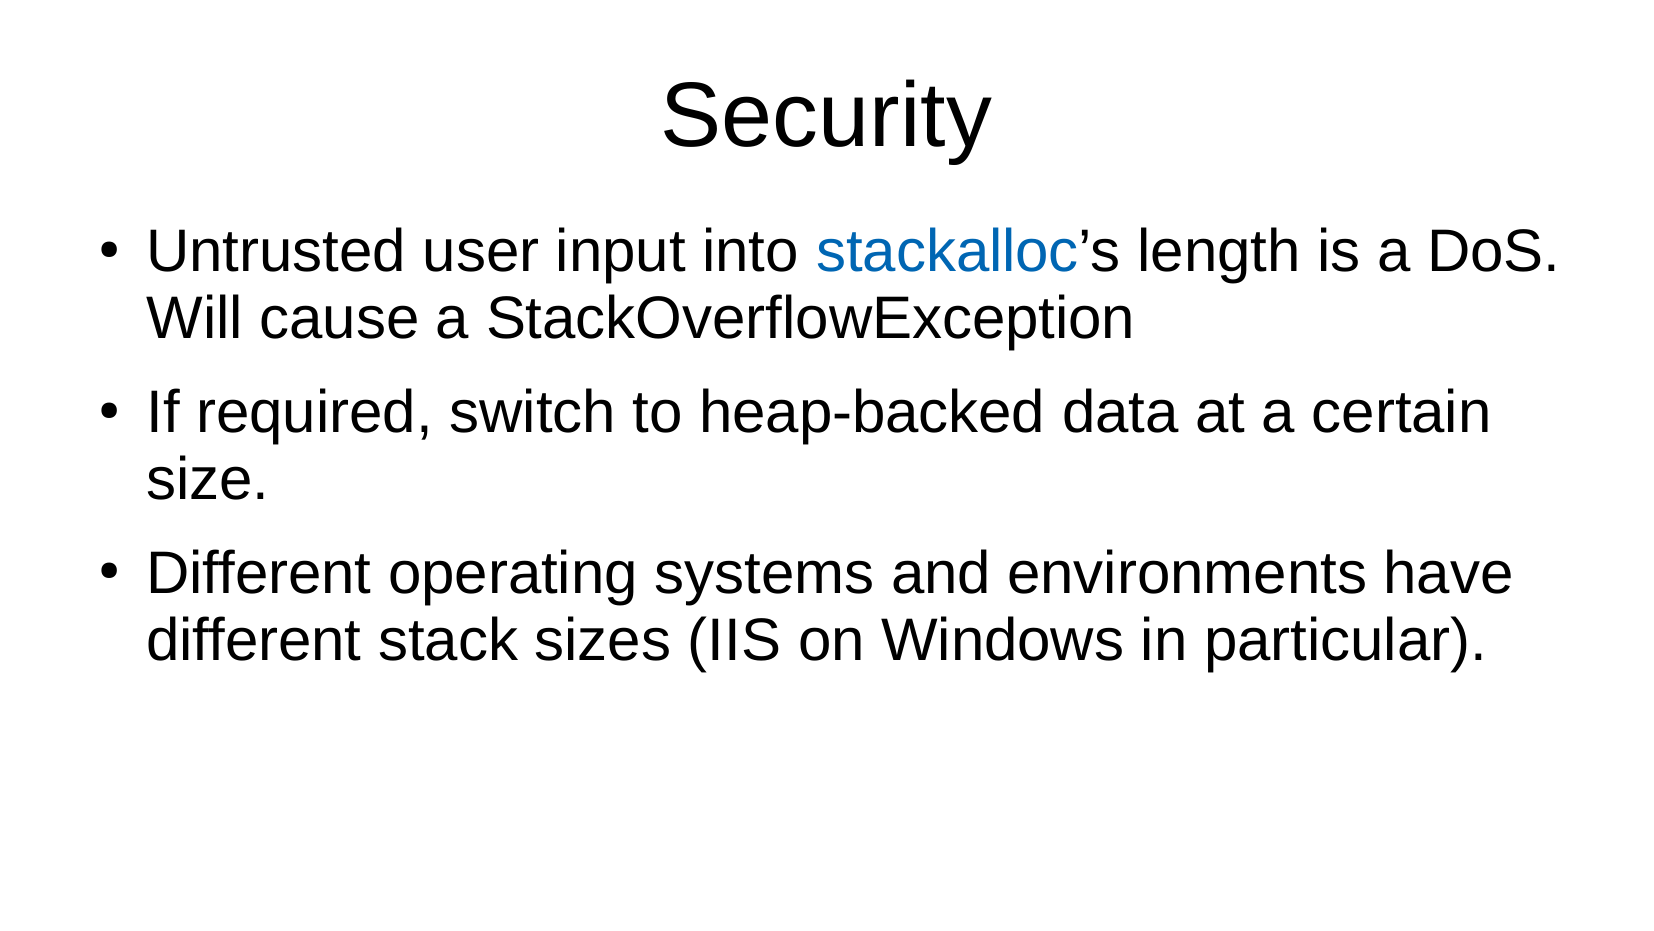

# Security
Untrusted user input into stackalloc’s length is a DoS.
Will cause a StackOverflowException
If required, switch to heap-backed data at a certain size.
Different operating systems and environments have different stack sizes (IIS on Windows in particular).